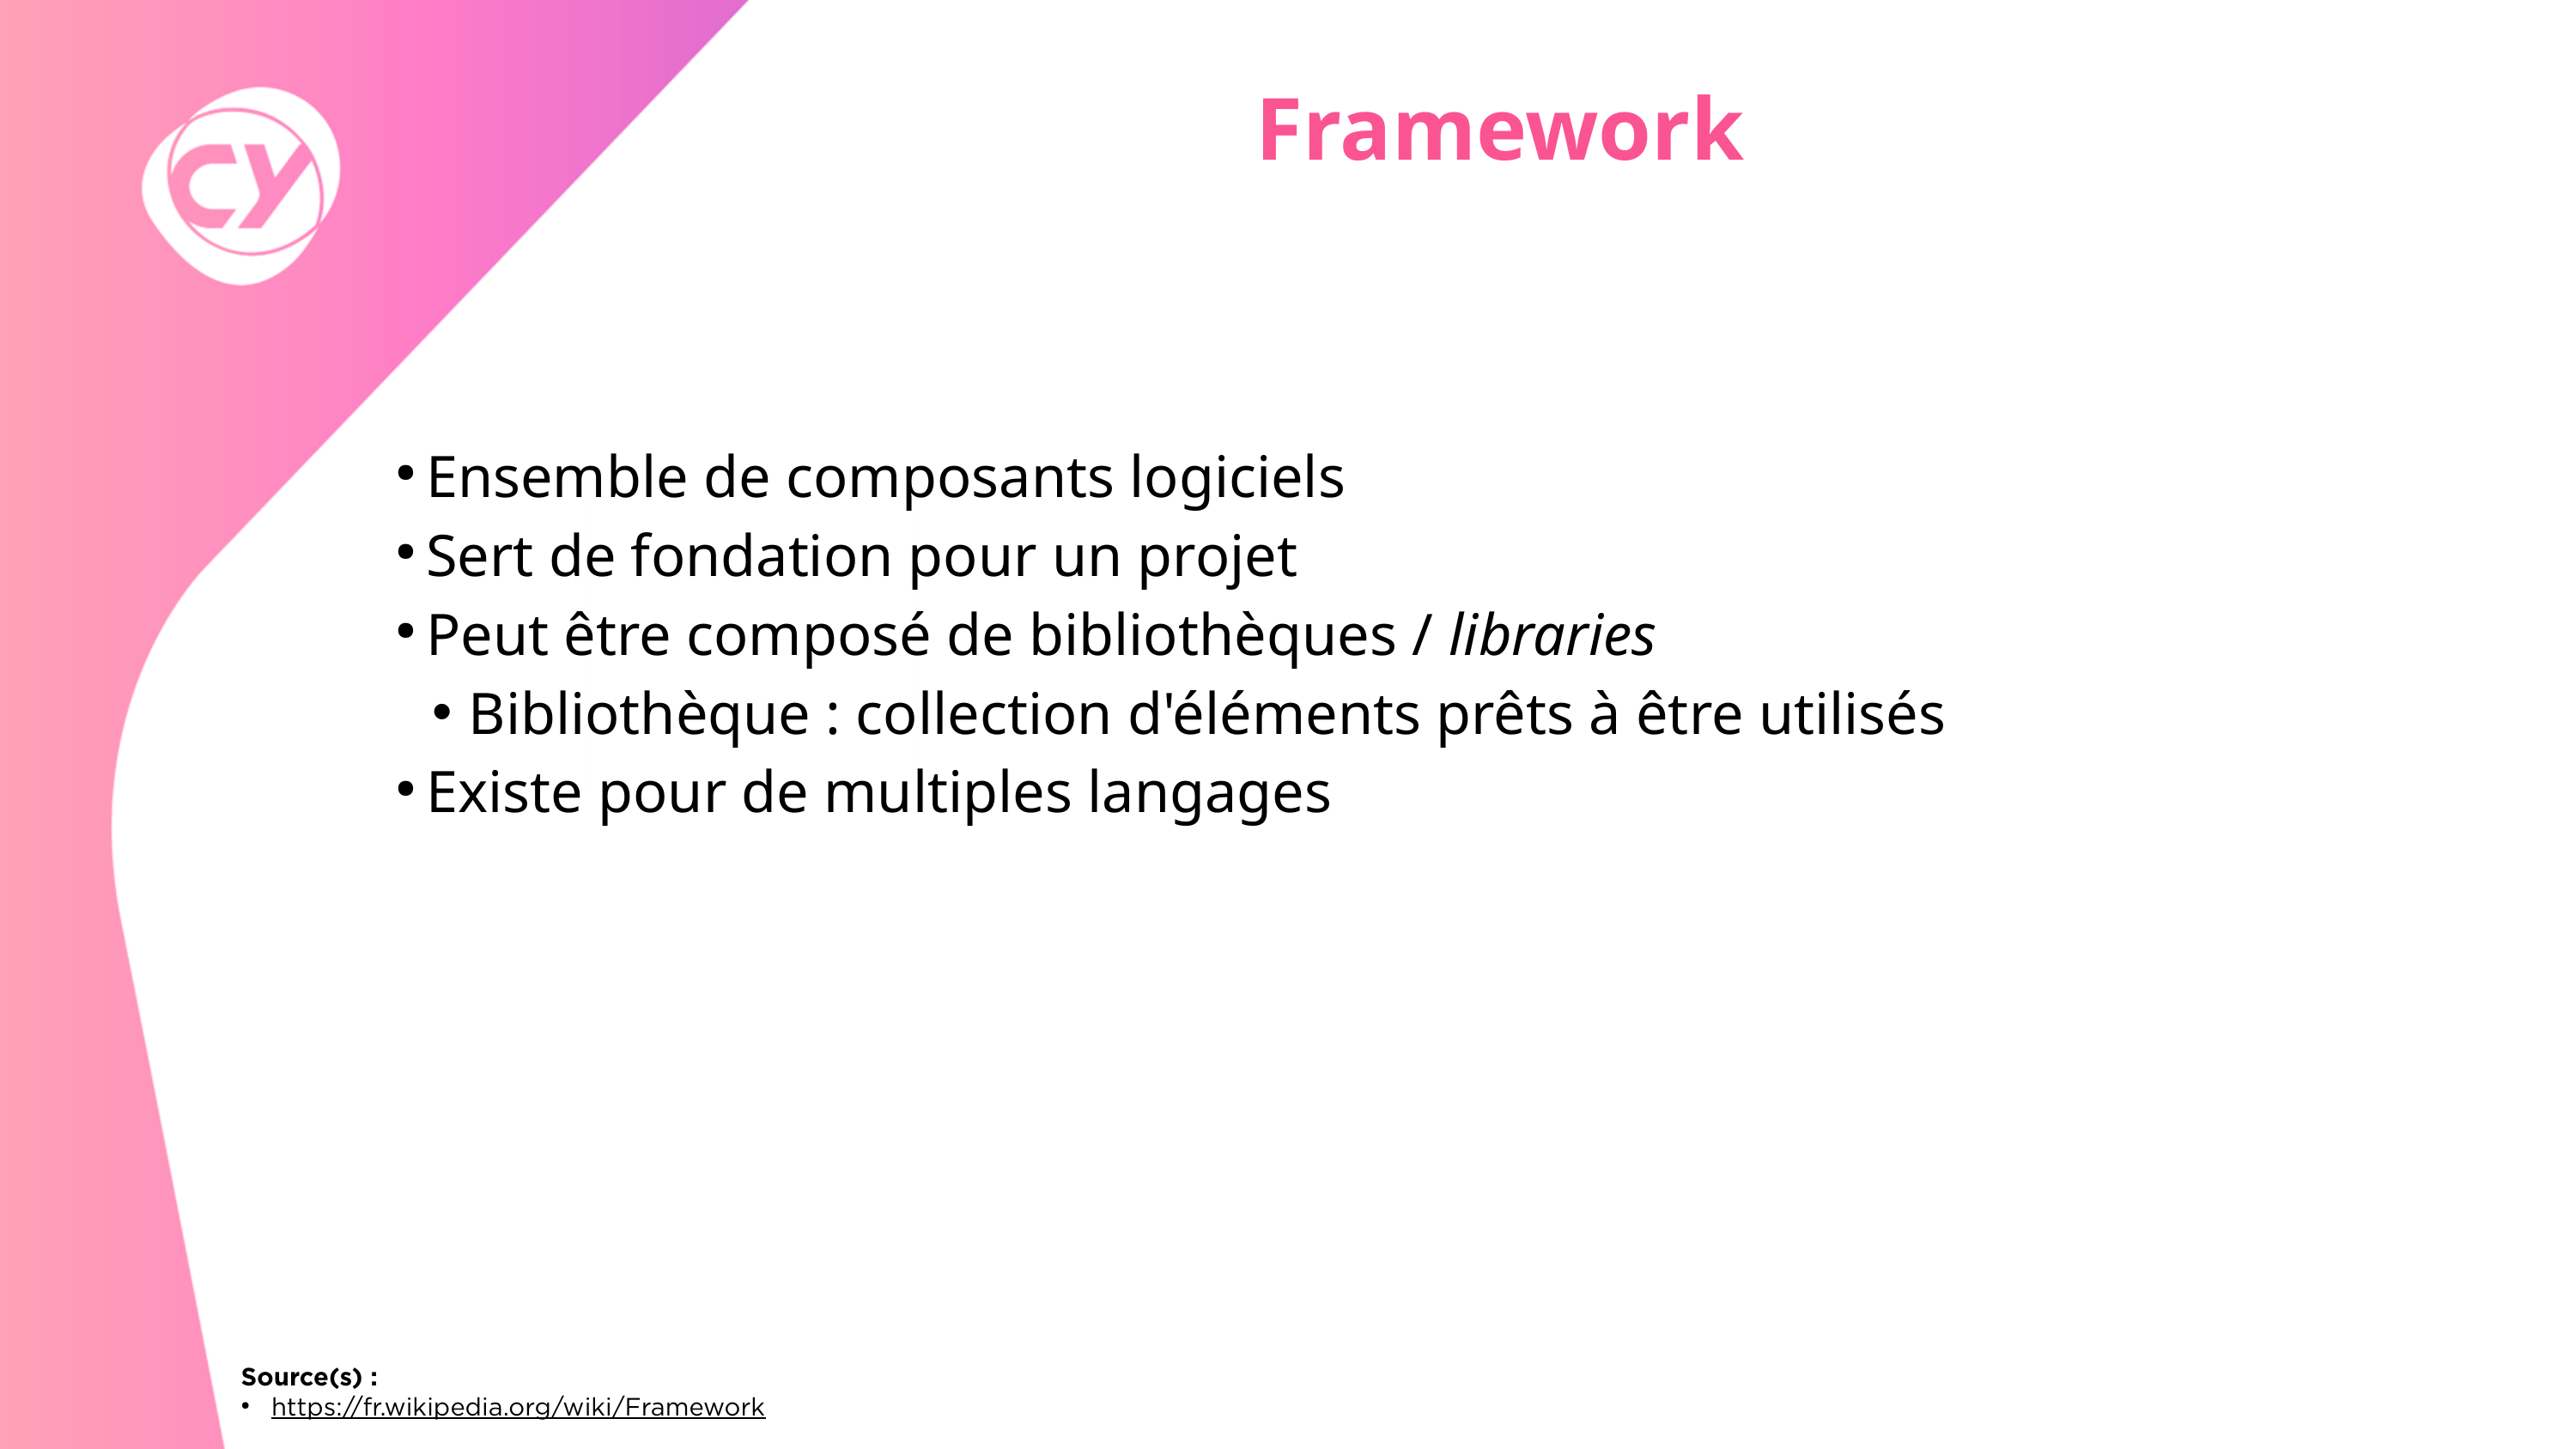

Framework
Ensemble de composants logiciels
Sert de fondation pour un projet
Peut être composé de bibliothèques / libraries
Bibliothèque : collection d'éléments prêts à être utilisés
Existe pour de multiples langages
Source(s) :
https://fr.wikipedia.org/wiki/Framework